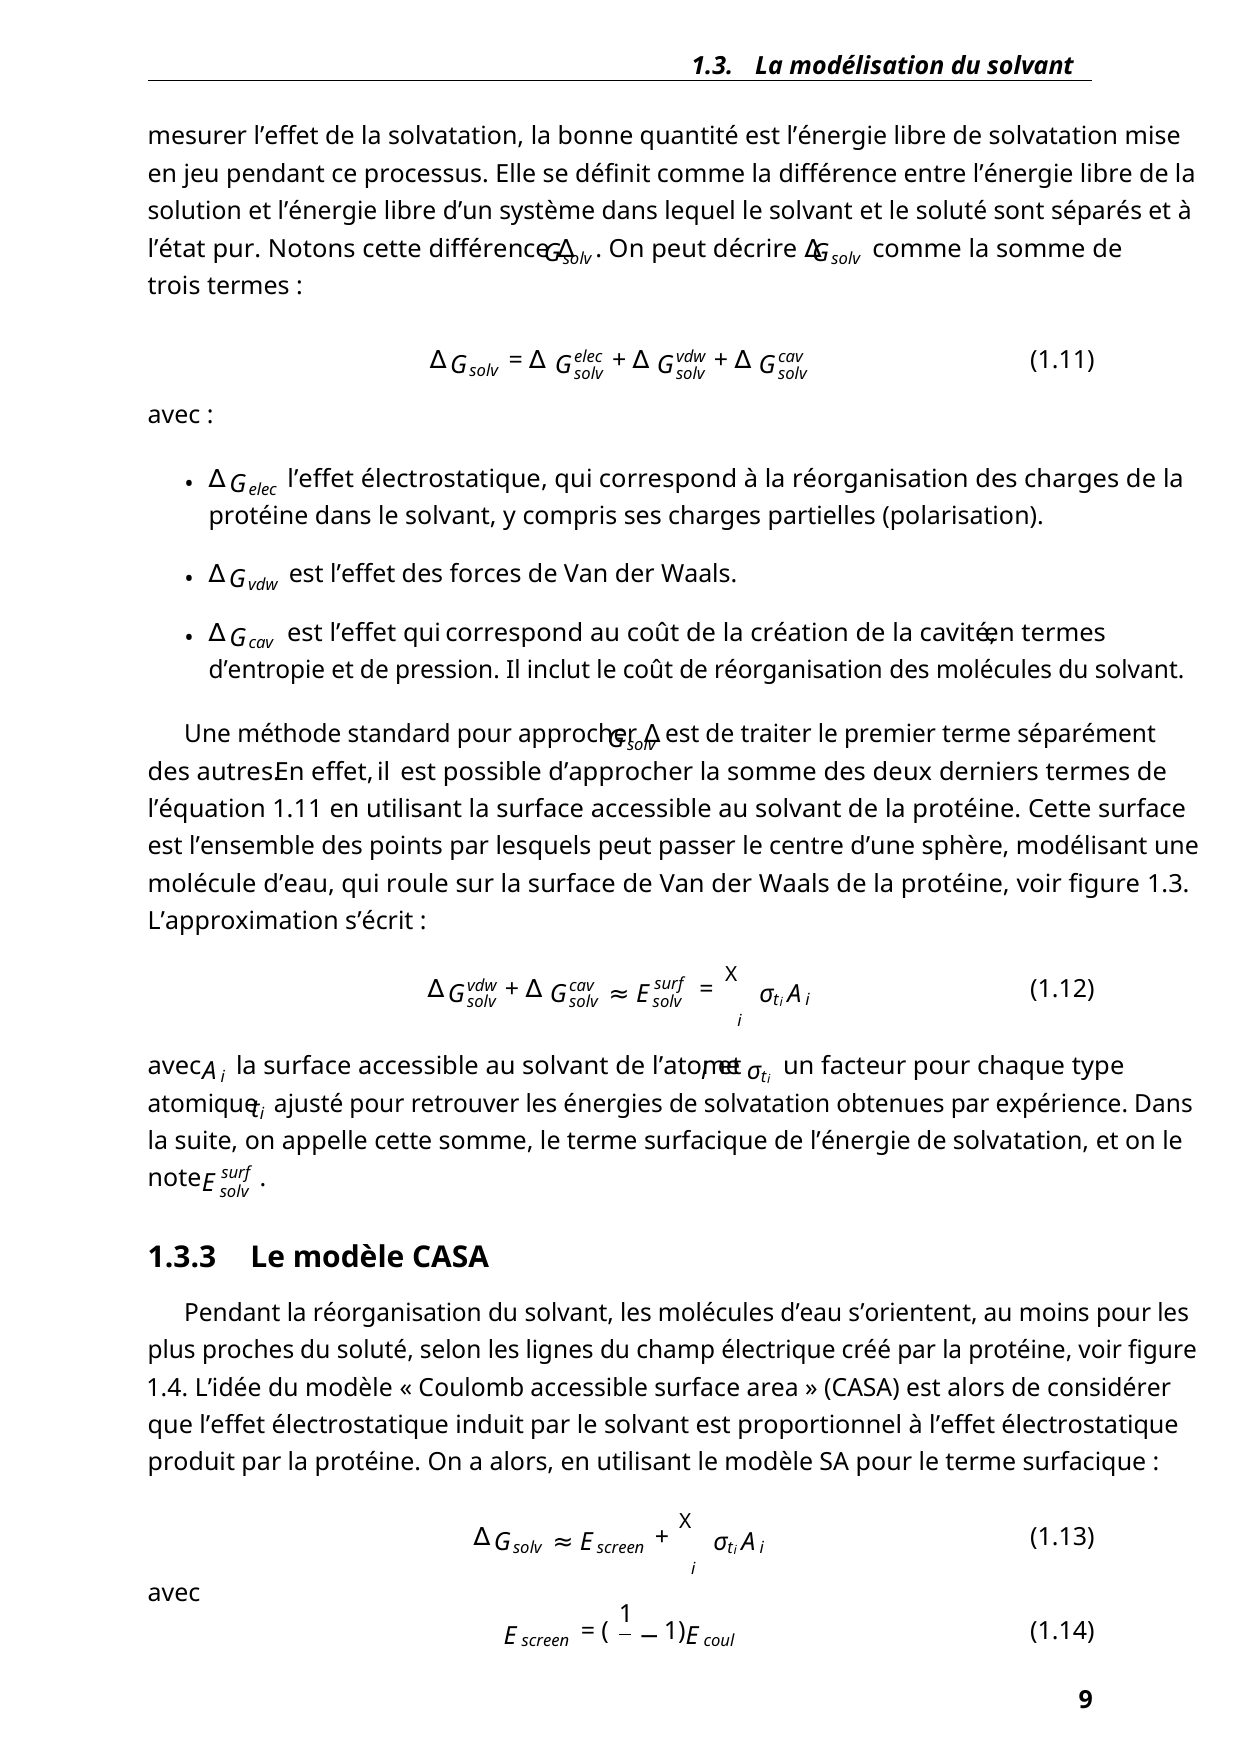

1.3.
La modélisation du solvant
mesurer l’effet de la solvatation, la bonne quantité est l’énergie libre de solvatation mise
en jeu pendant ce processus. Elle se définit comme la différence entre l’énergie libre de la
solution et l’énergie libre d’un système dans lequel le solvant et le soluté sont séparés et à
l’état pur. Notons cette différence ∆
. On peut décrire ∆
comme la somme de
G
G
solv
solv
trois termes :
∆
= ∆
+ ∆
+ ∆
(1.11)
elec
vdw
cav
G
G
G
G
solv
solv
solv
solv
avec :
∆
l’effet électrostatique, qui correspond à la réorganisation des charges de la
•
G
elec
protéine dans le solvant, y compris ses charges partielles (polarisation).
∆
est l’effet des forces de Van der Waals.
•
G
vdw
∆
est l’effet qui
correspond au coût de la création de la cavité,
en termes
•
G
cav
d’entropie et de pression. Il inclut le coût de réorganisation des molécules du solvant.
Une méthode standard pour approcher ∆
est de traiter le premier terme séparément
G
solv
des autres.
En effet,
il
est possible d’approcher la somme des deux derniers termes de
l’équation 1.11 en utilisant la surface accessible au solvant de la protéine. Cette surface
est l’ensemble des points par lesquels peut passer le centre d’une sphère, modélisant une
molécule d’eau, qui roule sur la surface de Van der Waals de la protéine, voir figure 1.3.
L’approximation s’écrit :
X
∆
+ ∆
=
(1.12)
surf
vdw
cav
G
G
≈ E
σ
A
t
i
solv
solv
solv
i
i
avec
la surface accessible au solvant de l’atome
et
un facteur pour chaque type
A
i
σ
i
t
i
atomique
ajusté pour retrouver les énergies de solvatation obtenues par expérience. Dans
t
i
la suite, on appelle cette somme, le terme surfacique de l’énergie de solvatation, et on le
note
.
surf
E
solv
1.3.3
Le modèle CASA
Pendant la réorganisation du solvant, les molécules d’eau s’orientent, au moins pour les
plus proches du soluté, selon les lignes du champ électrique créé par la protéine, voir figure
1.4. L’idée du modèle « Coulomb accessible surface area » (CASA) est alors de considérer
que l’effet électrostatique induit par le solvant est proportionnel à l’effet électrostatique
produit par la protéine. On a alors, en utilisant le modèle SA pour le terme surfacique :
X
∆
+
(1.13)
G
≈ E
σ
A
solv
screen
t
i
i
i
avec
1
= (
1)
(1.14)
E
−
E
screen
coul
9